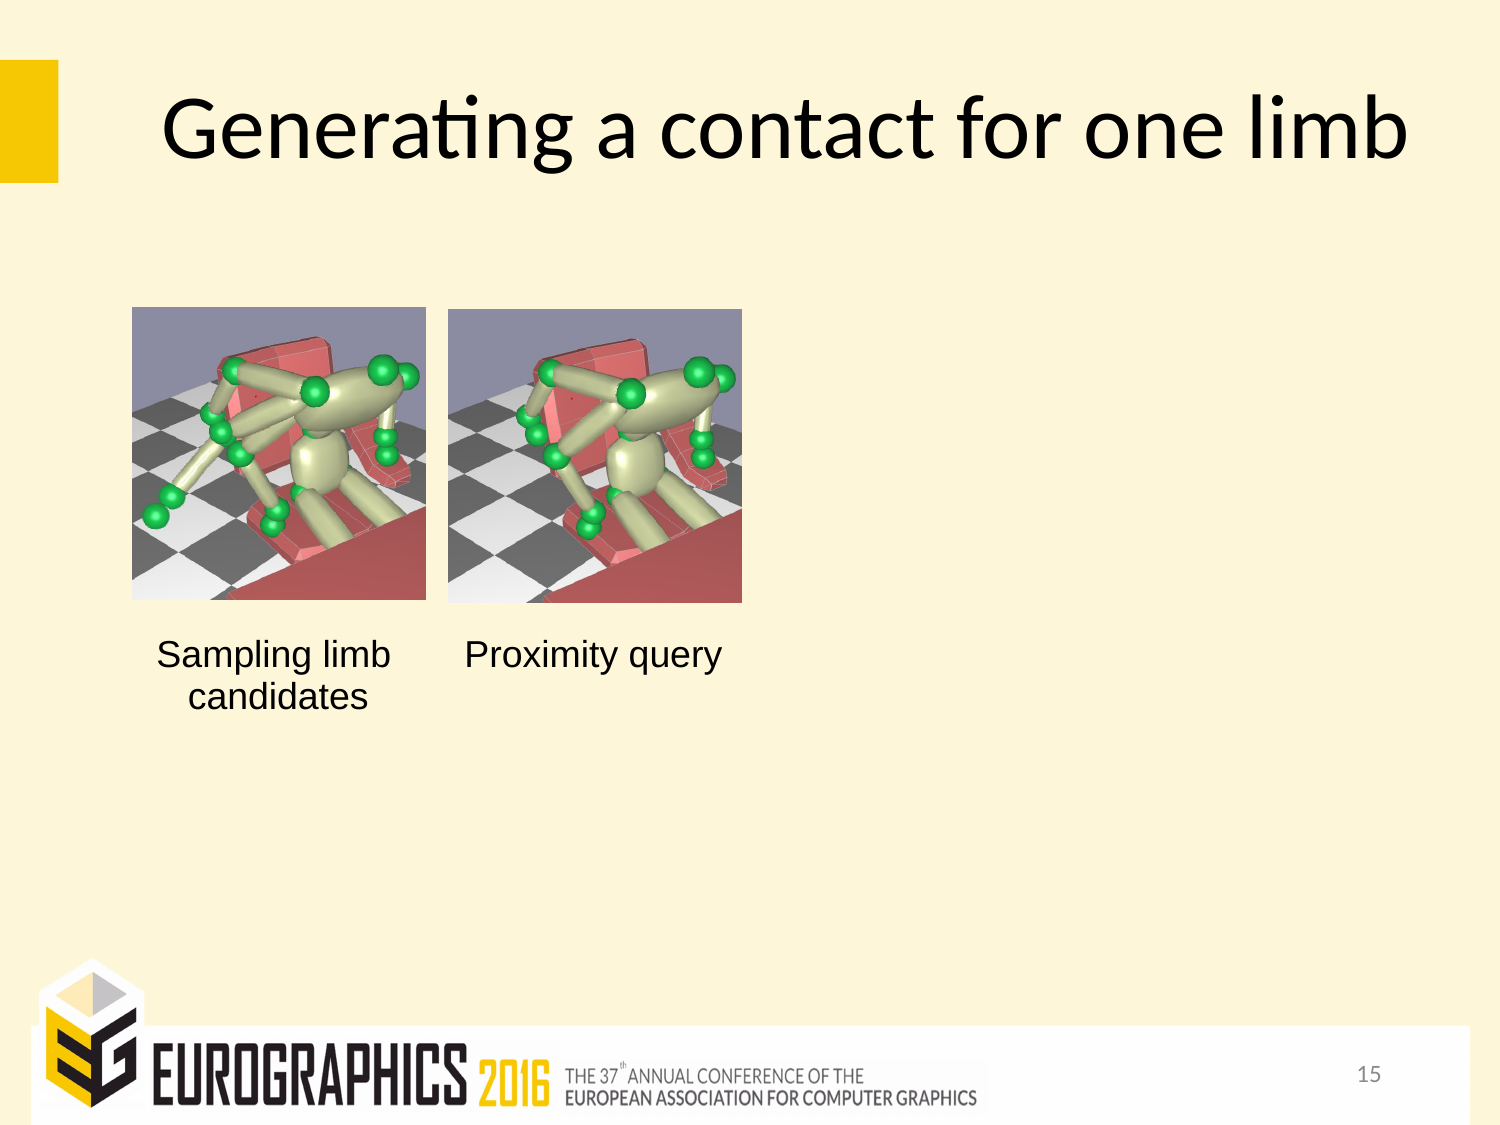

# Generating a contact for one limb
Sampling limb Proximity query
 candidates